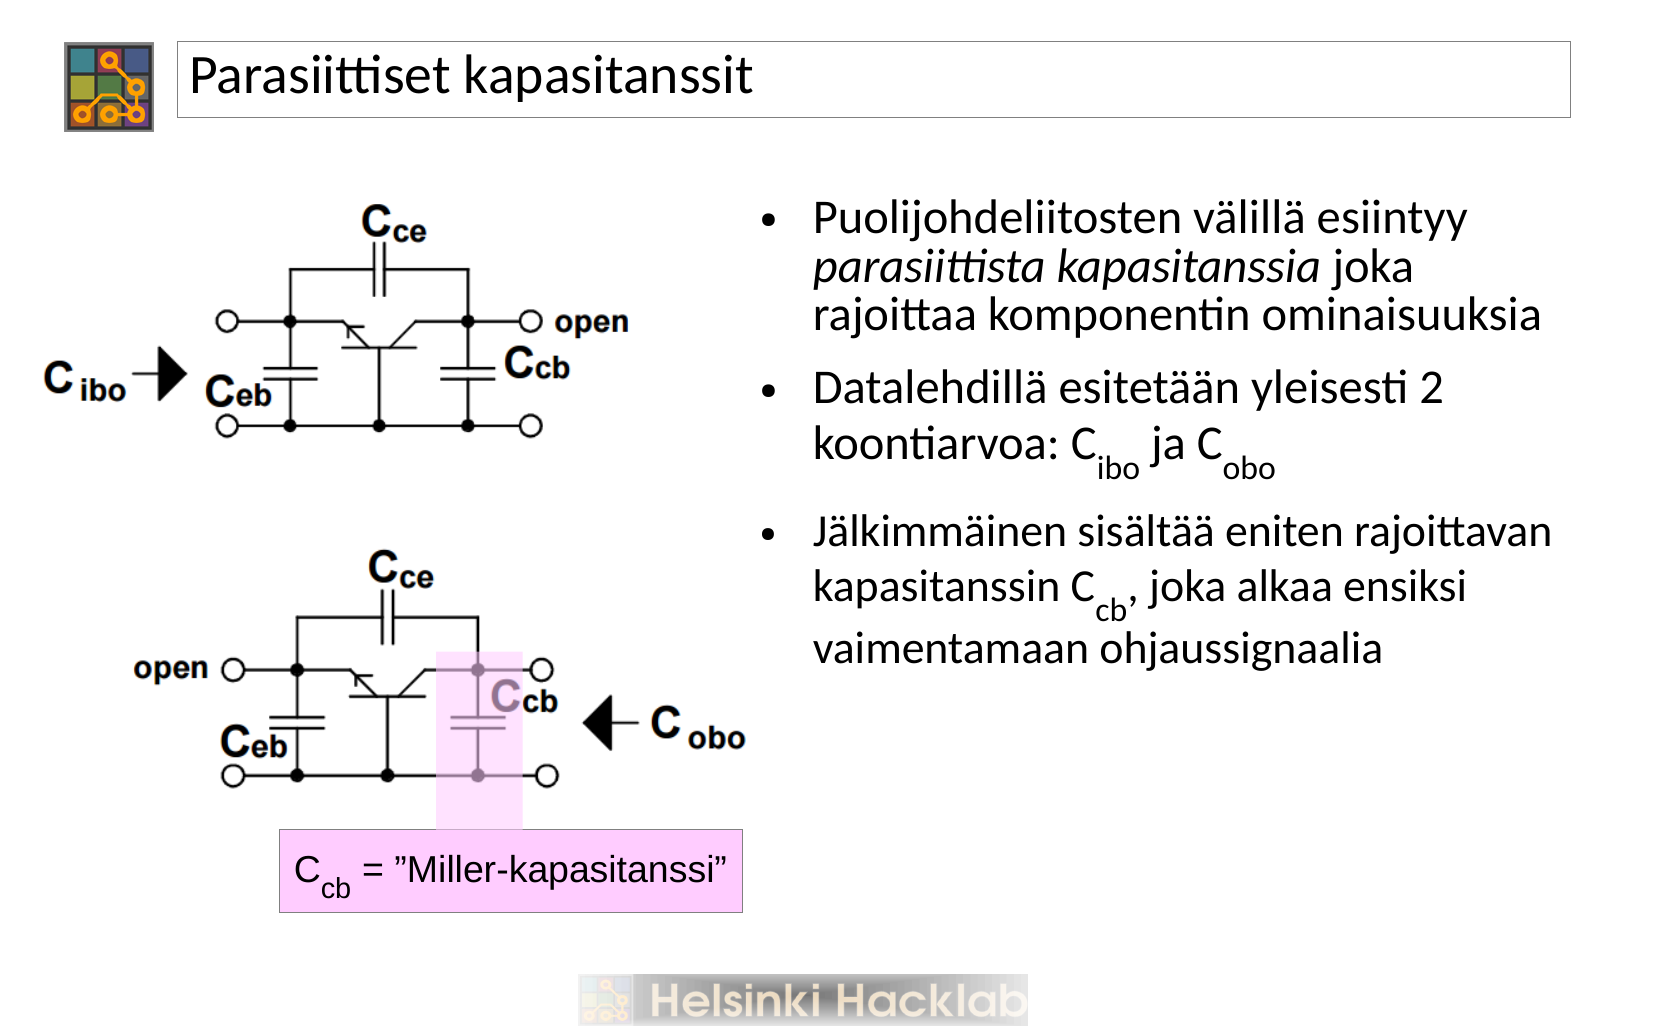

# Parasiittiset kapasitanssit
Puolijohdeliitosten välillä esiintyy parasiittista kapasitanssia joka rajoittaa komponentin ominaisuuksia
Datalehdillä esitetään yleisesti 2 koontiarvoa: Cibo ja Cobo
Jälkimmäinen sisältää eniten rajoittavan kapasitanssin Ccb, joka alkaa ensiksi vaimentamaan ohjaussignaalia
Ccb = ”Miller-kapasitanssi”